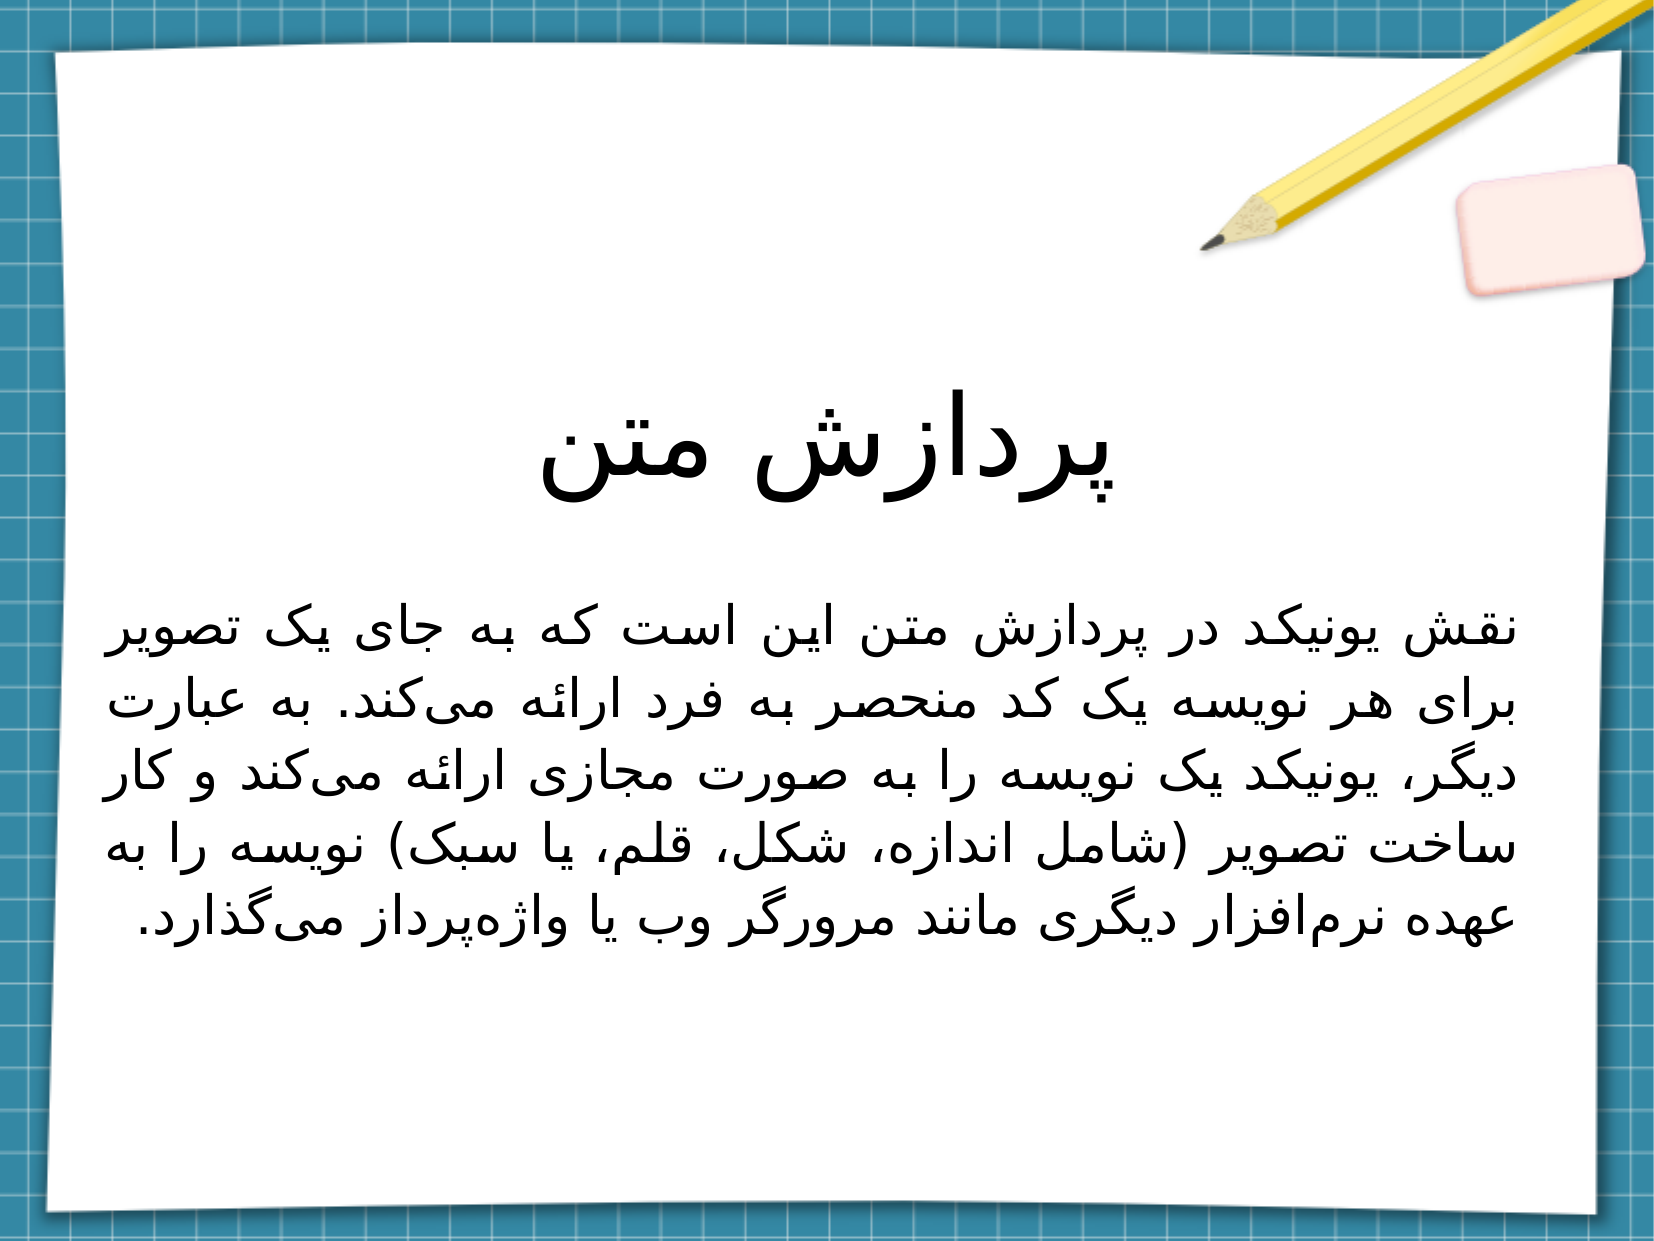

# پردازش متن
نقش یونیکد در پردازش متن این است که به جای یک تصویر برای هر نویسه یک کد منحصر به فرد ارائه می‌کند. به عبارت دیگر، یونیکد یک نویسه را به صورت مجازی ارائه می‌کند و کار ساخت تصویر (شامل اندازه، شکل، قلم، یا سبک) نویسه را به عهده نرم‌افزار دیگری مانند مرورگر وب یا واژه‌پرداز می‌گذارد.